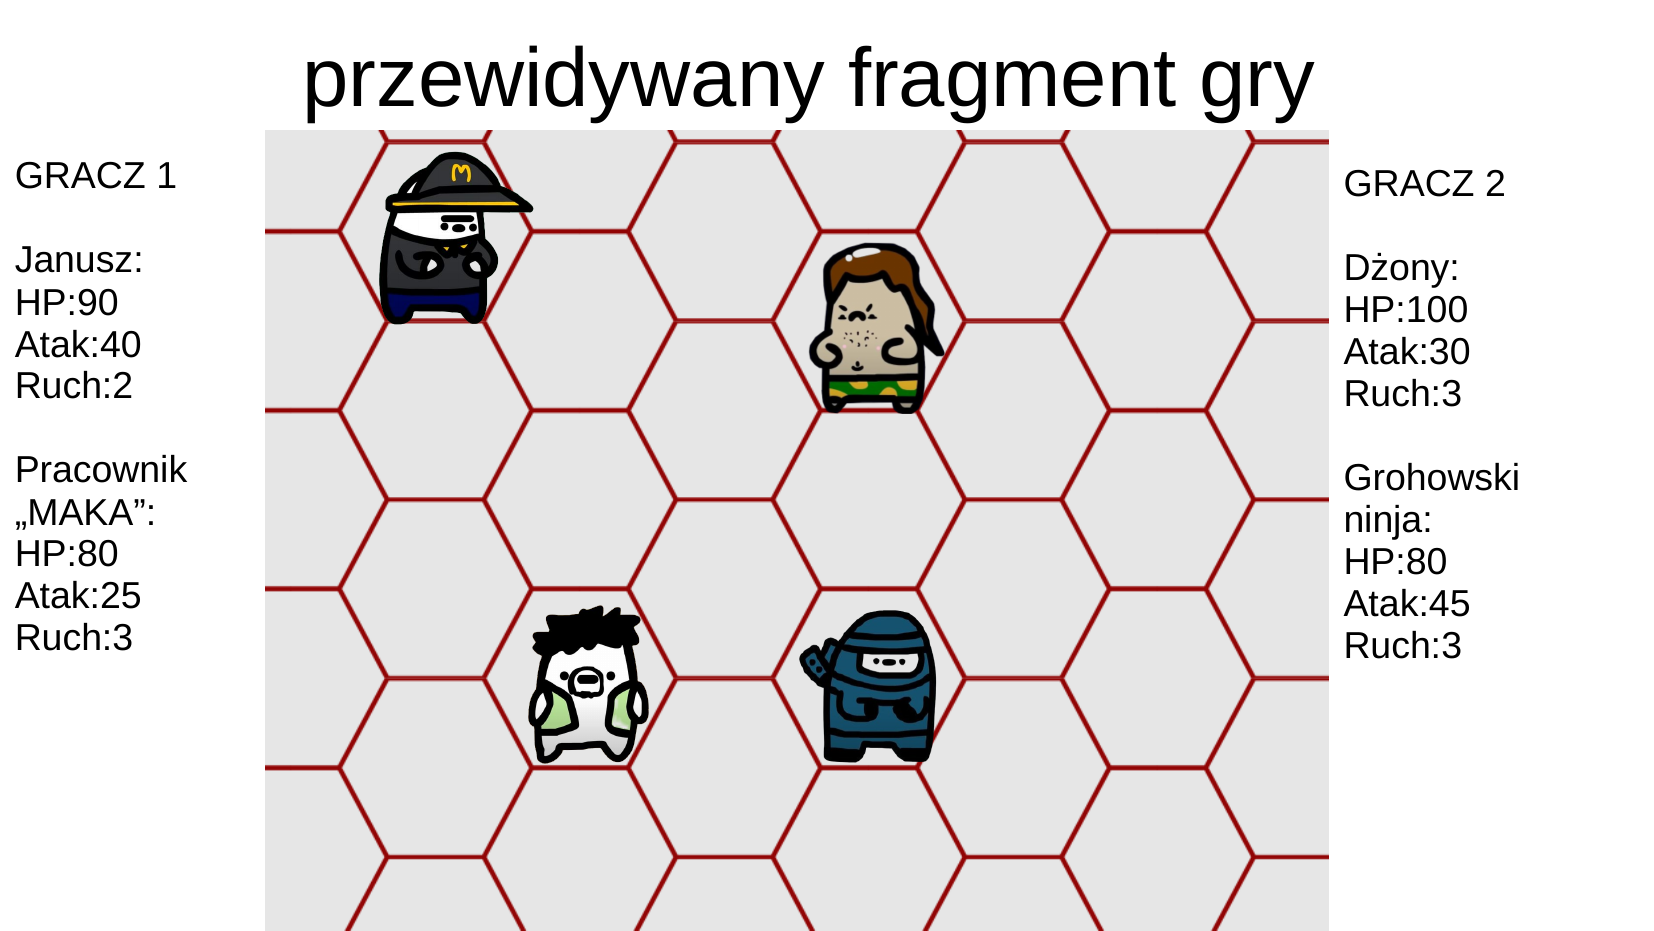

# przewidywany fragment gry
GRACZ 1
Janusz:
HP:90
Atak:40
Ruch:2
Pracownik
„MAKA”:
HP:80
Atak:25
Ruch:3
GRACZ 2
Dżony:
HP:100
Atak:30
Ruch:3
Grohowski ninja:
HP:80
Atak:45
Ruch:3